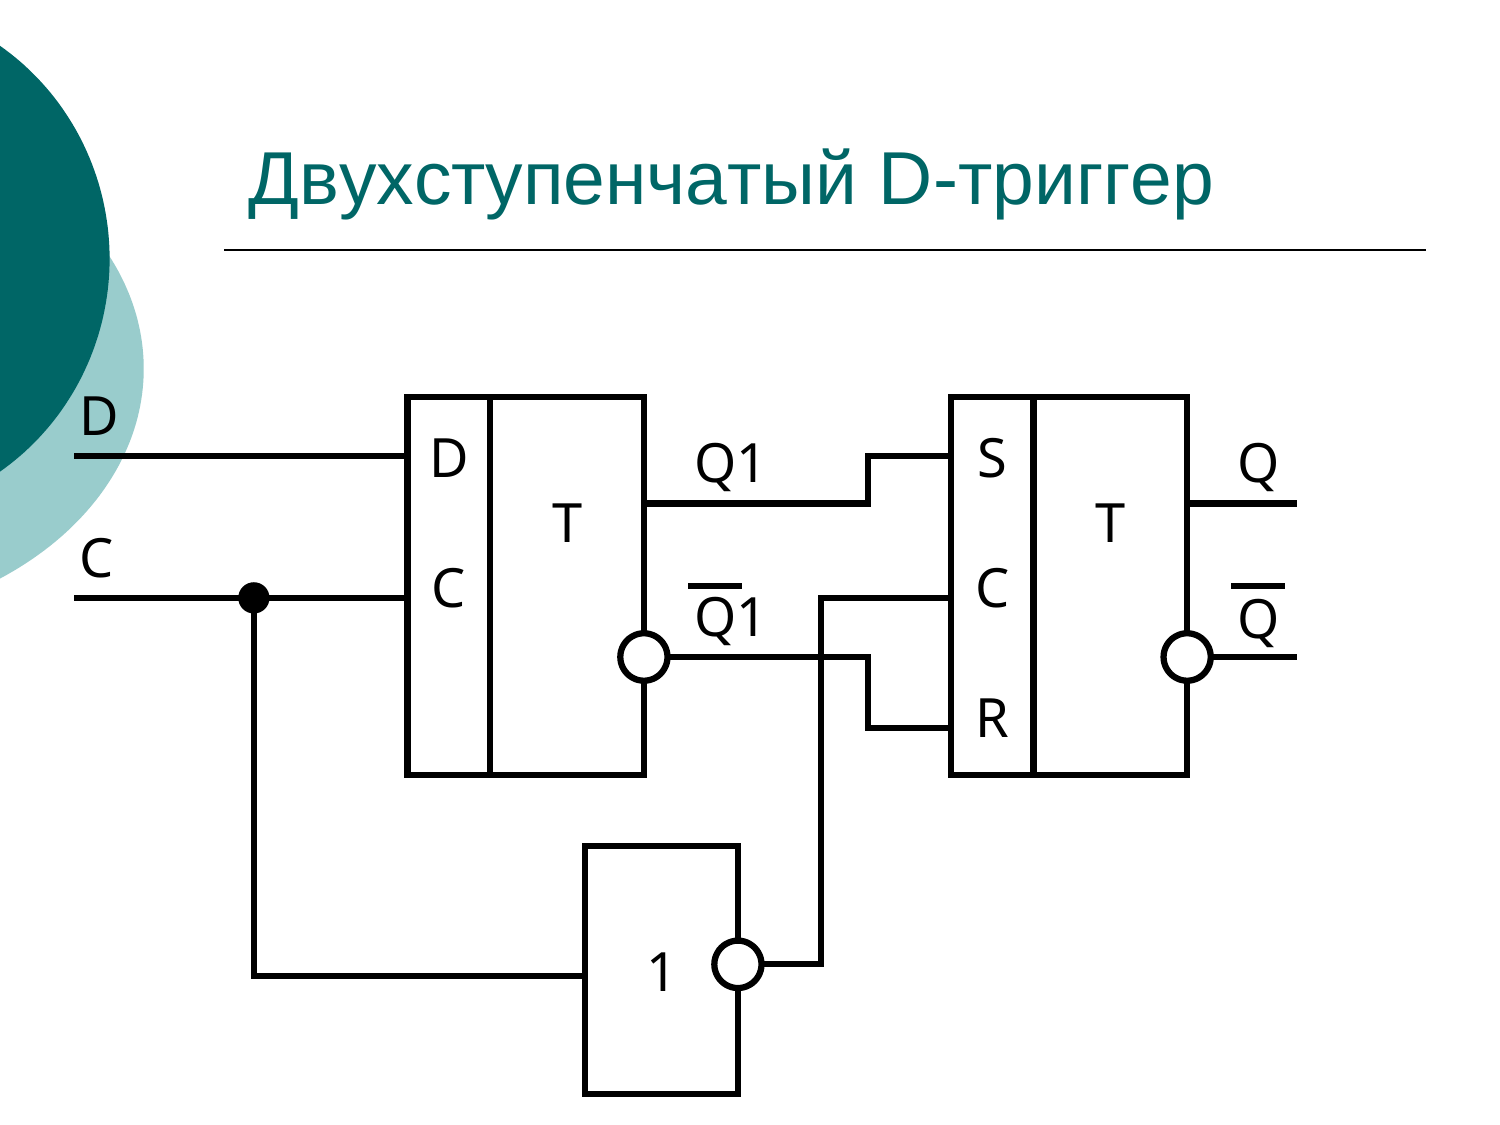

# Двухступенчатый D-триггер
D
D
C
T
S
C
R
T
Q1
Q
С
Q1
Q
1